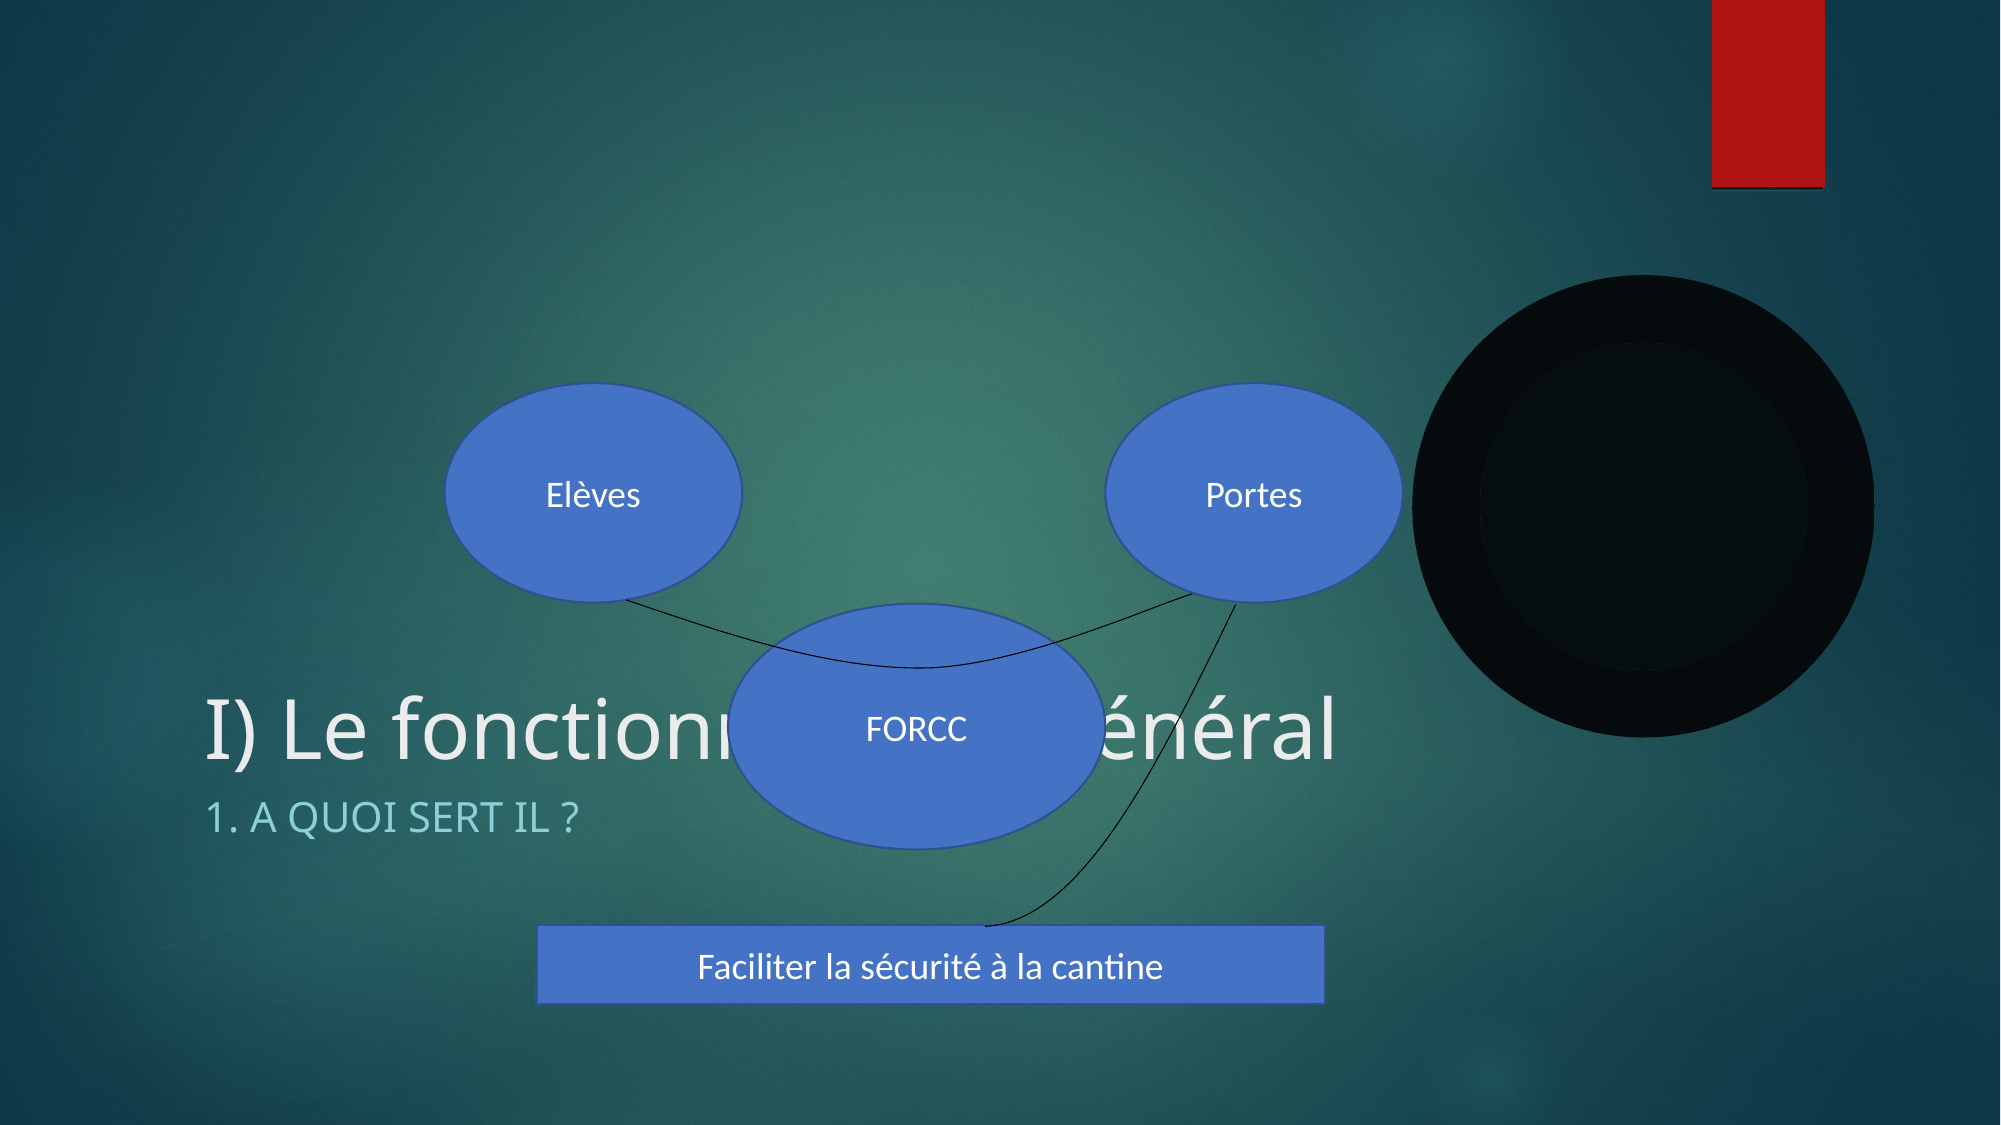

Elèves
Portes
# I) Le fonctionnement général
FORCC
1. A quoi sert il ?
Faciliter la sécurité à la cantine